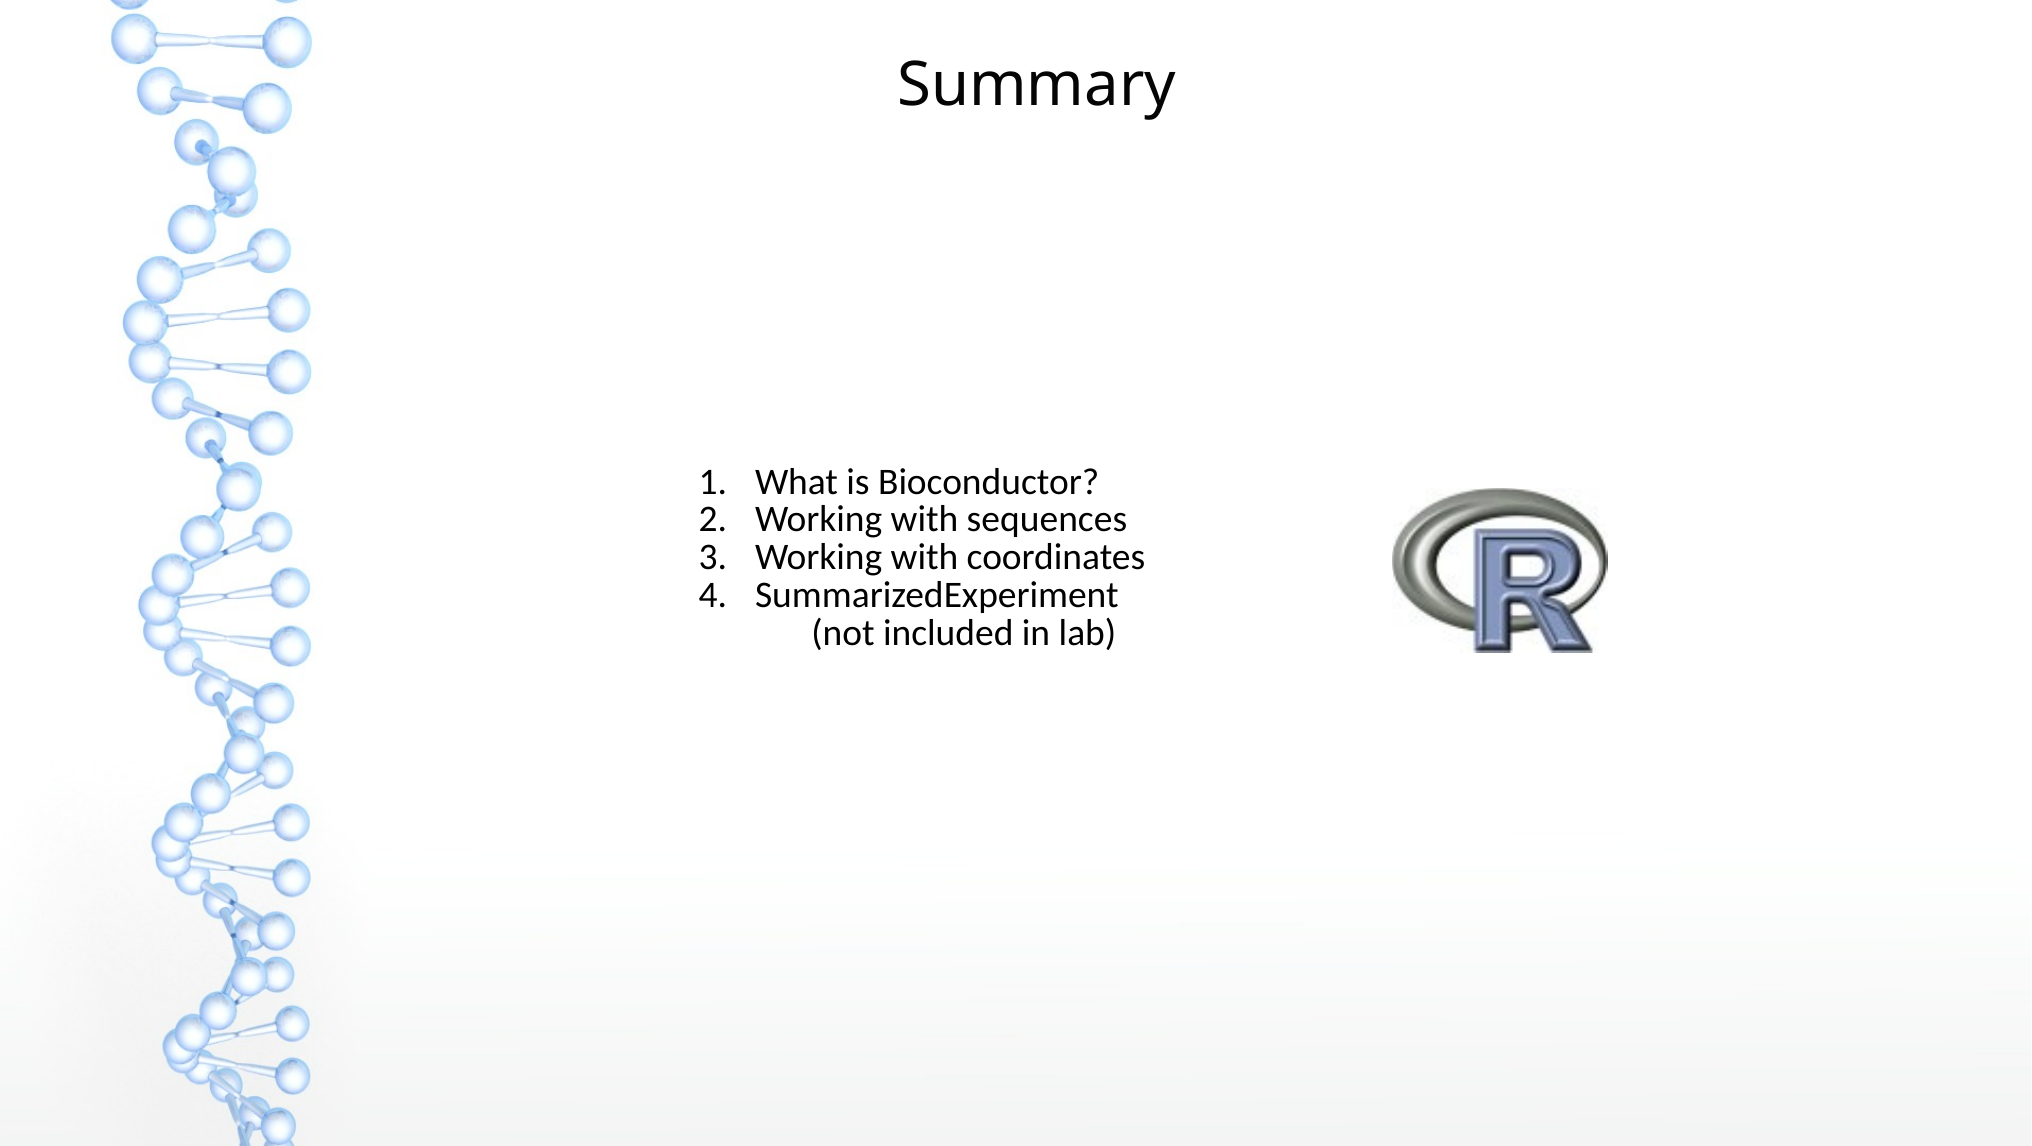

Summary
What is Bioconductor?
Working with sequences
Working with coordinates
SummarizedExperiment (not included in lab)